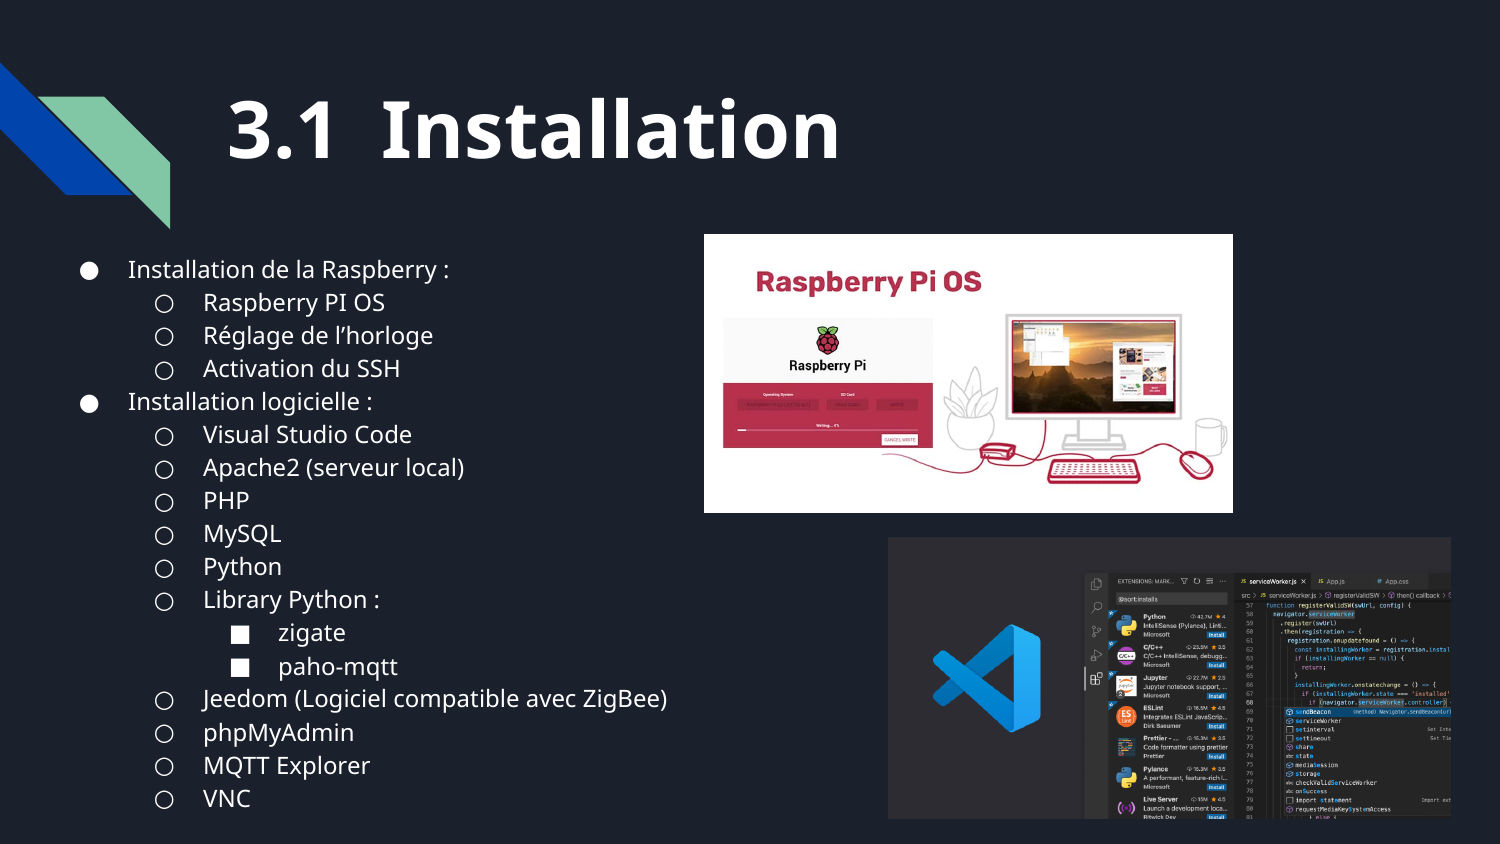

# 3.1 Installation
Installation de la Raspberry :
Raspberry PI OS
Réglage de l’horloge
Activation du SSH
Installation logicielle :
Visual Studio Code
Apache2 (serveur local)
PHP
MySQL
Python
Library Python :
zigate
paho-mqtt
Jeedom (Logiciel compatible avec ZigBee)
phpMyAdmin
MQTT Explorer
VNC